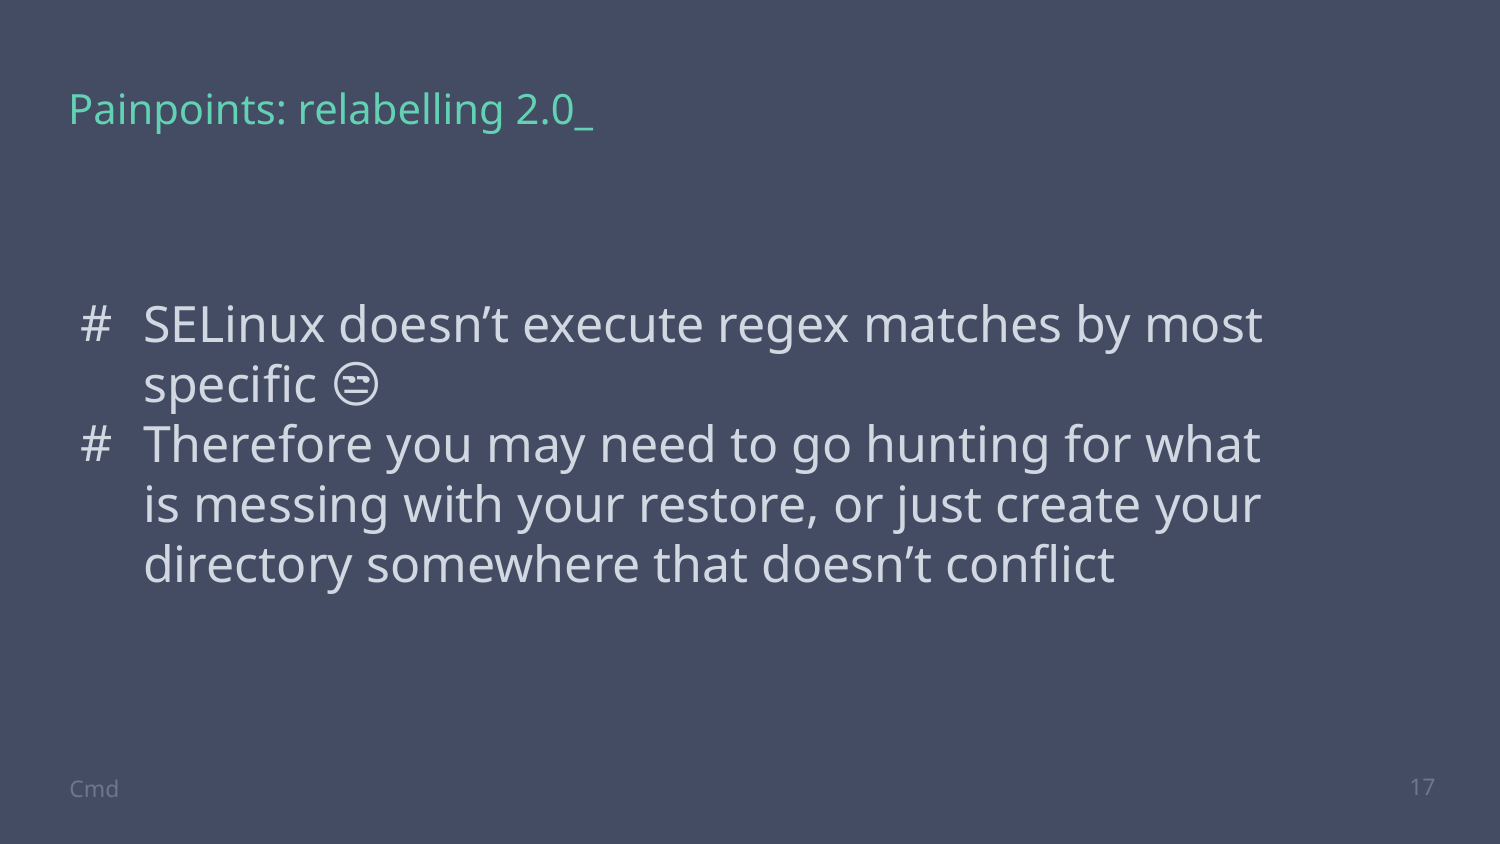

# Painpoints: relabelling 2.0_
SELinux doesn’t execute regex matches by most specific 😒
Therefore you may need to go hunting for what is messing with your restore, or just create your directory somewhere that doesn’t conflict